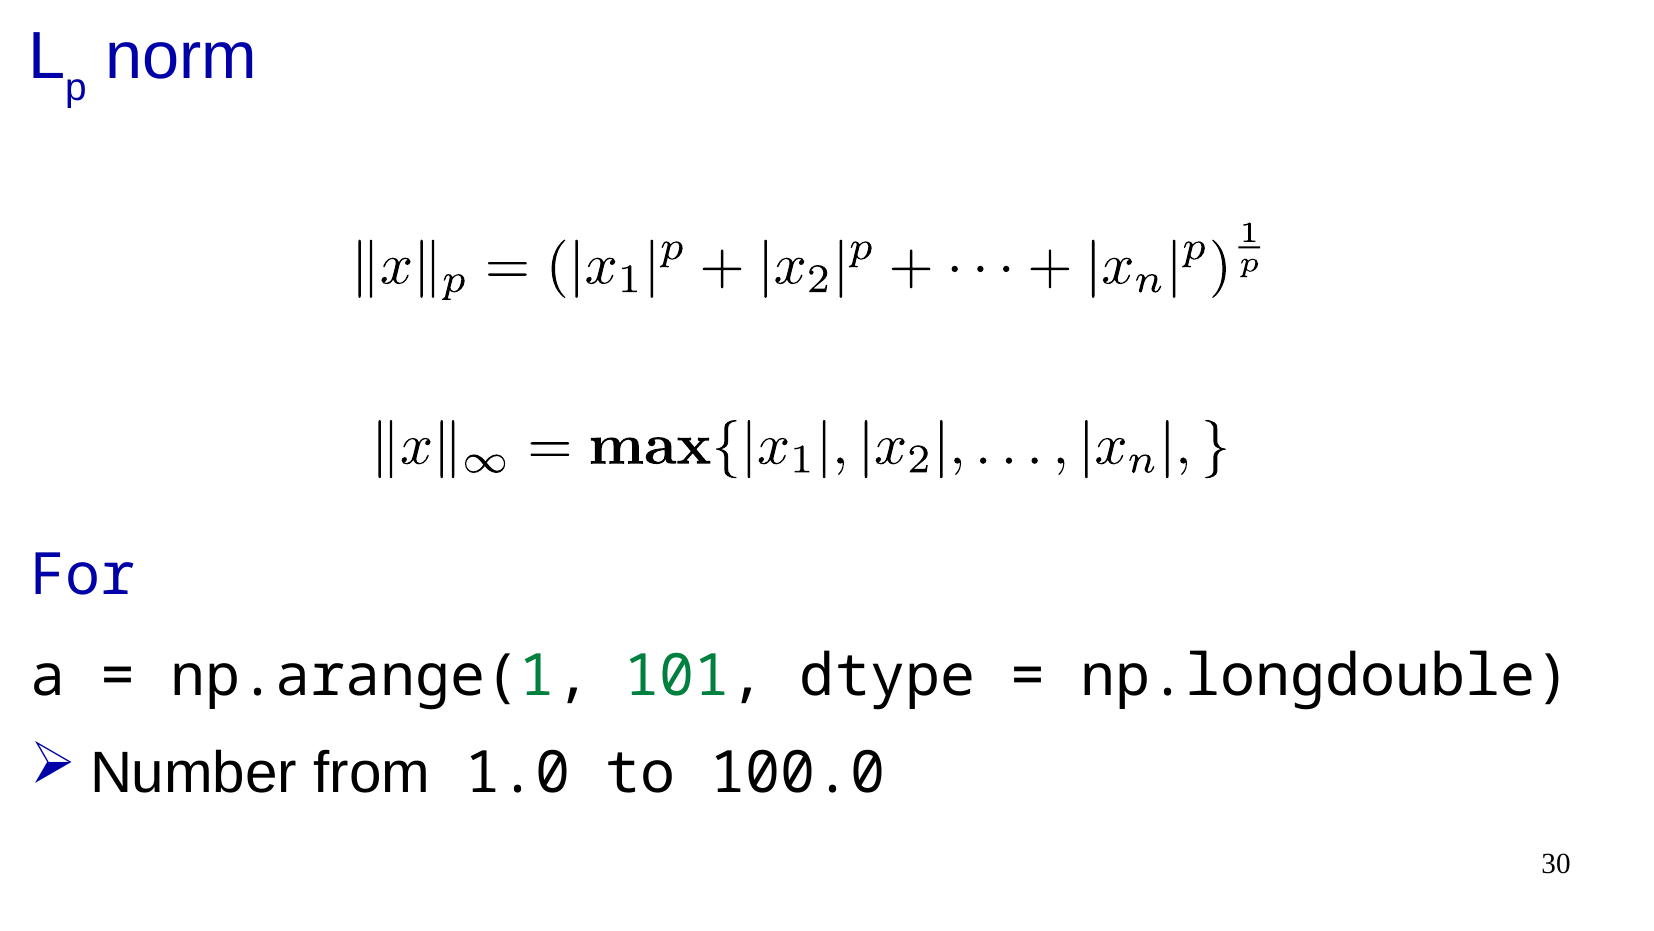

# Lp norm
For
a = np.arange(1, 101, dtype = np.longdouble)
Number from 1.0 to 100.0
30